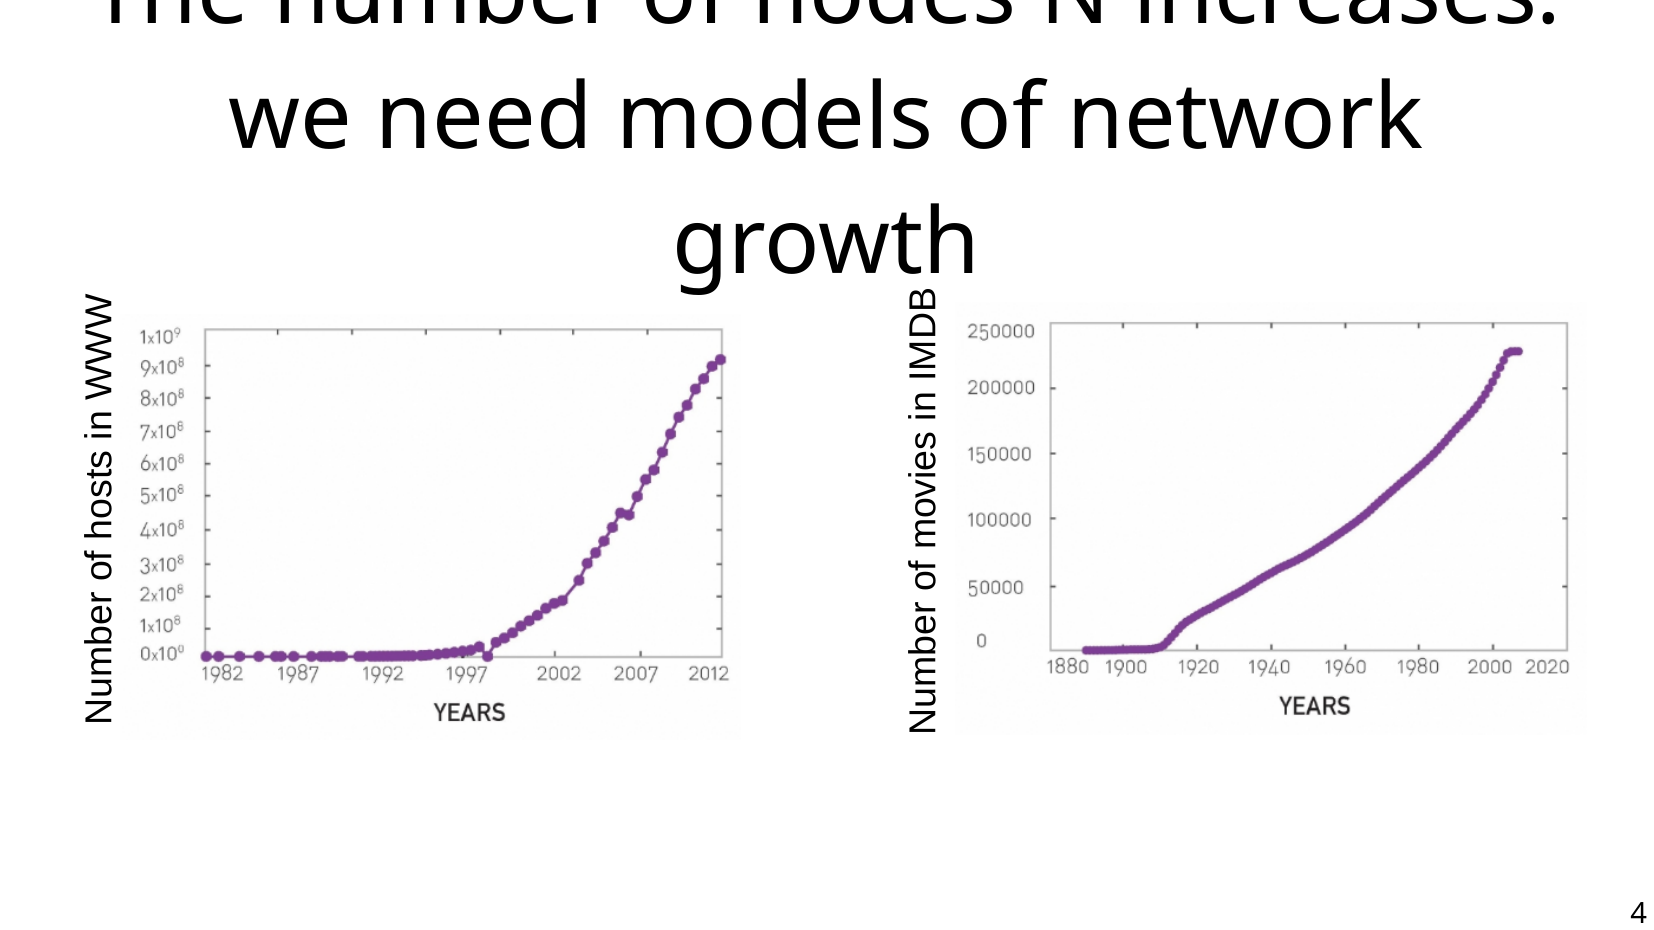

# The number of nodes N increases: we need models of network growth
Number of hosts in WWW
Number of movies in IMDB
4